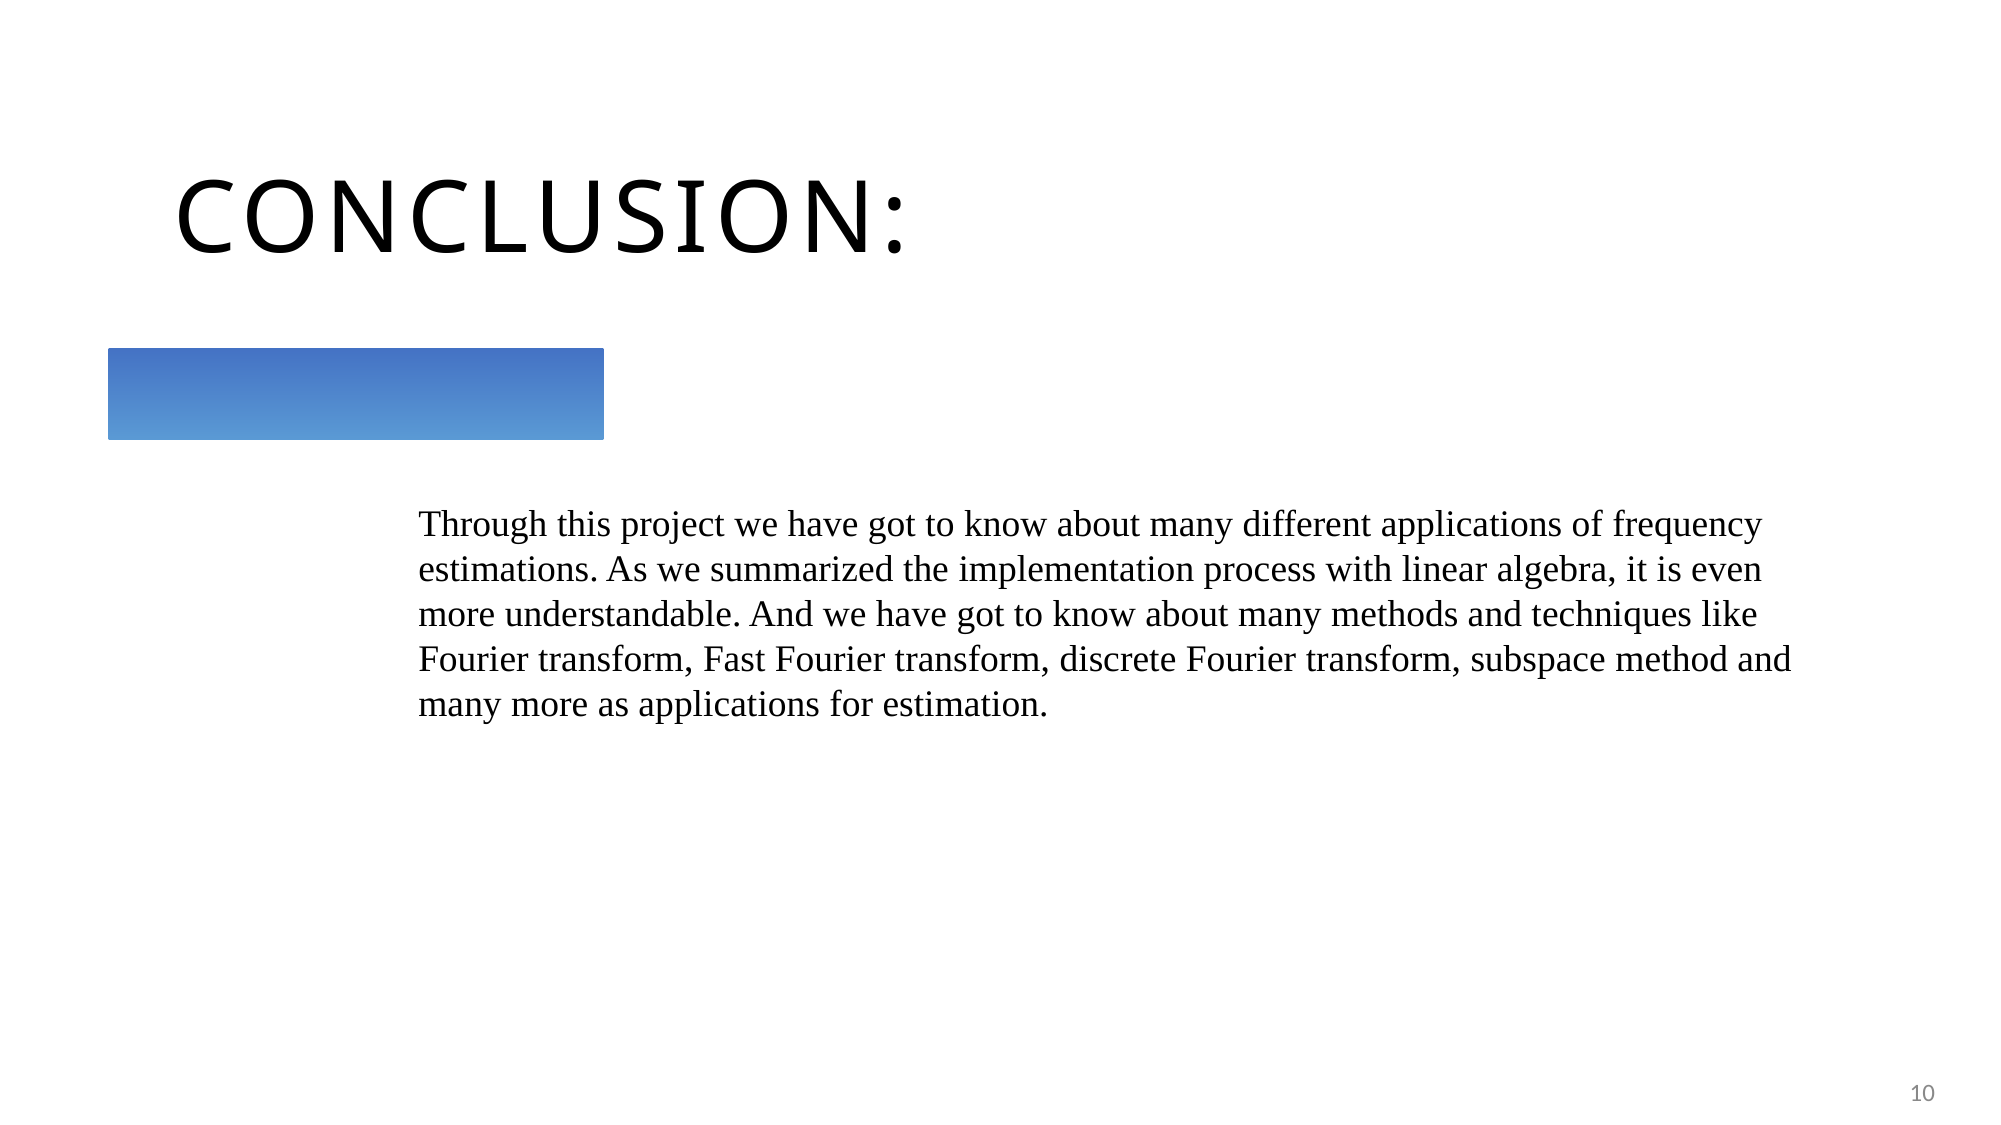

# Conclusion:
Through this project we have got to know about many different applications of frequency estimations. As we summarized the implementation process with linear algebra, it is even more understandable. And we have got to know about many methods and techniques like Fourier transform, Fast Fourier transform, discrete Fourier transform, subspace method and many more as applications for estimation.